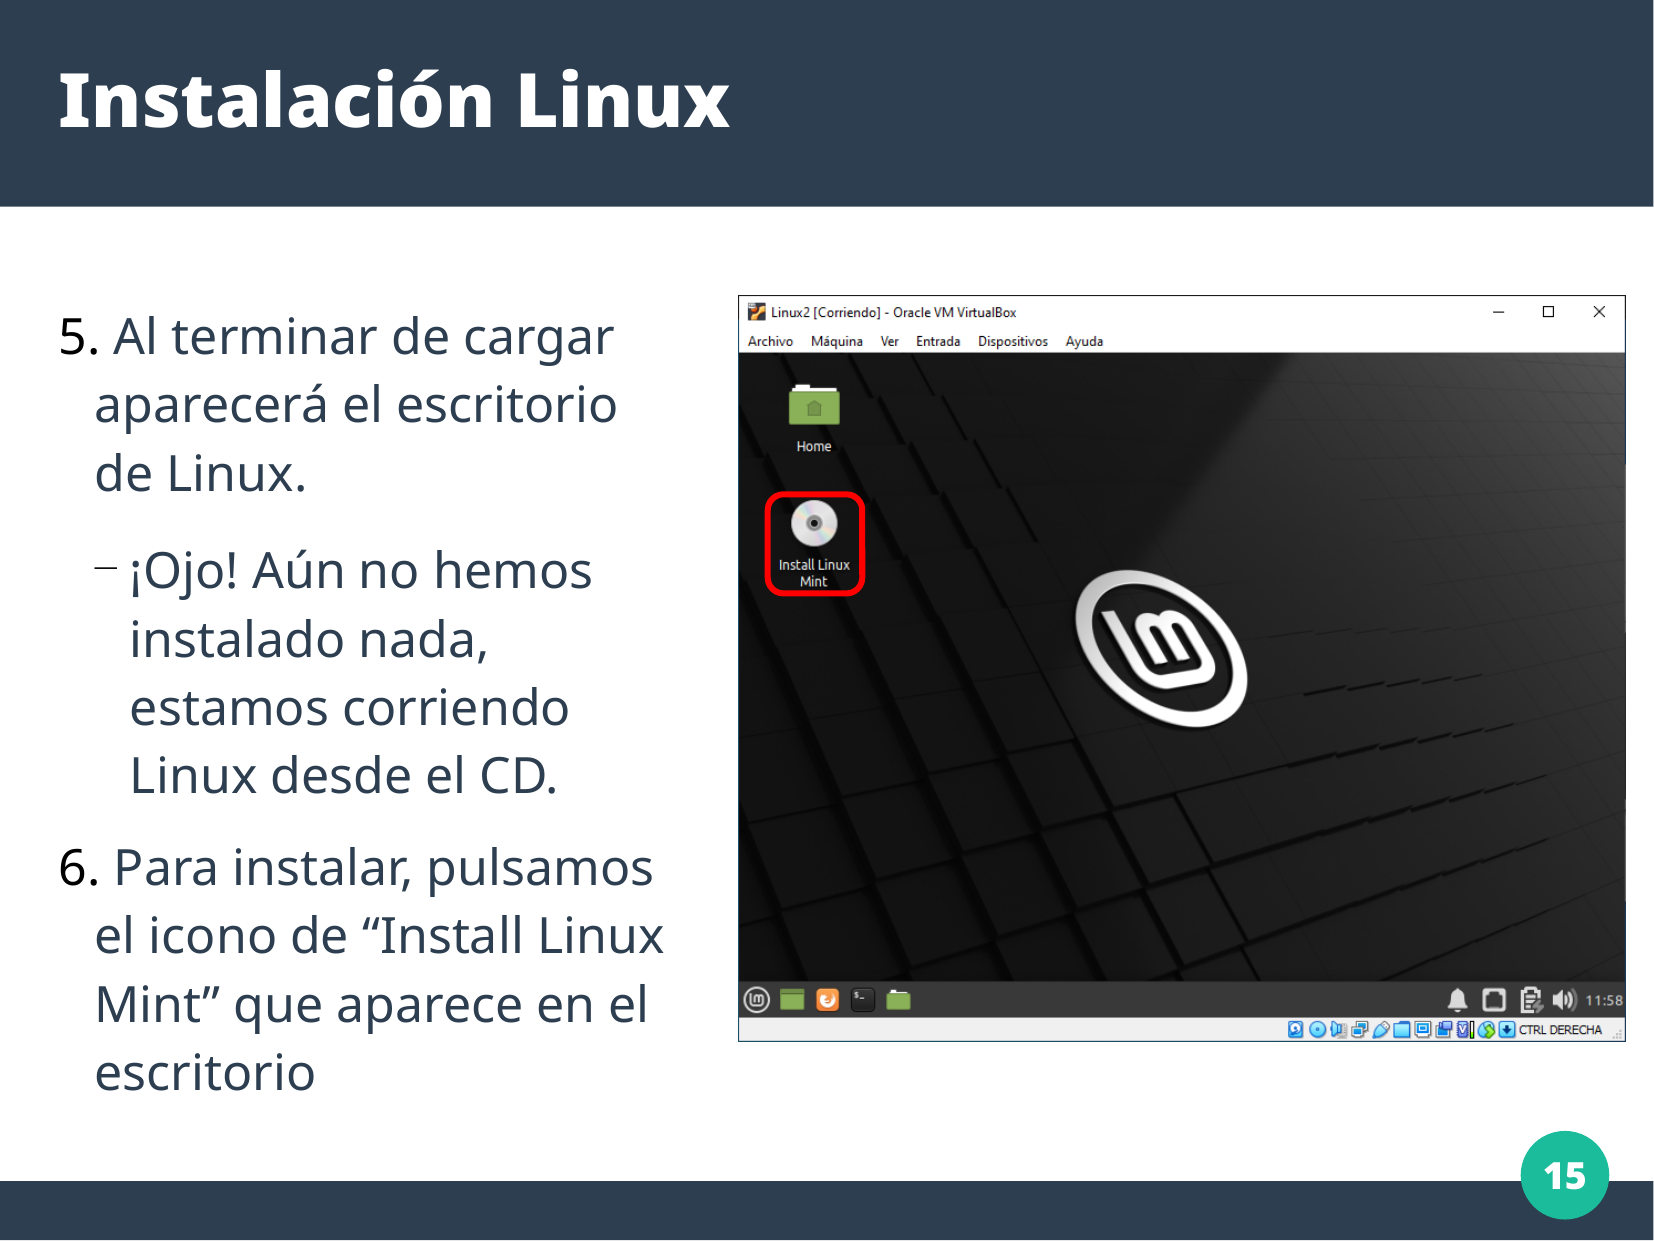

# Instalación Linux
 Al terminar de cargar aparecerá el escritorio de Linux.
¡Ojo! Aún no hemos instalado nada, estamos corriendo Linux desde el CD.
 Para instalar, pulsamos el icono de “Install Linux Mint” que aparece en el escritorio
15